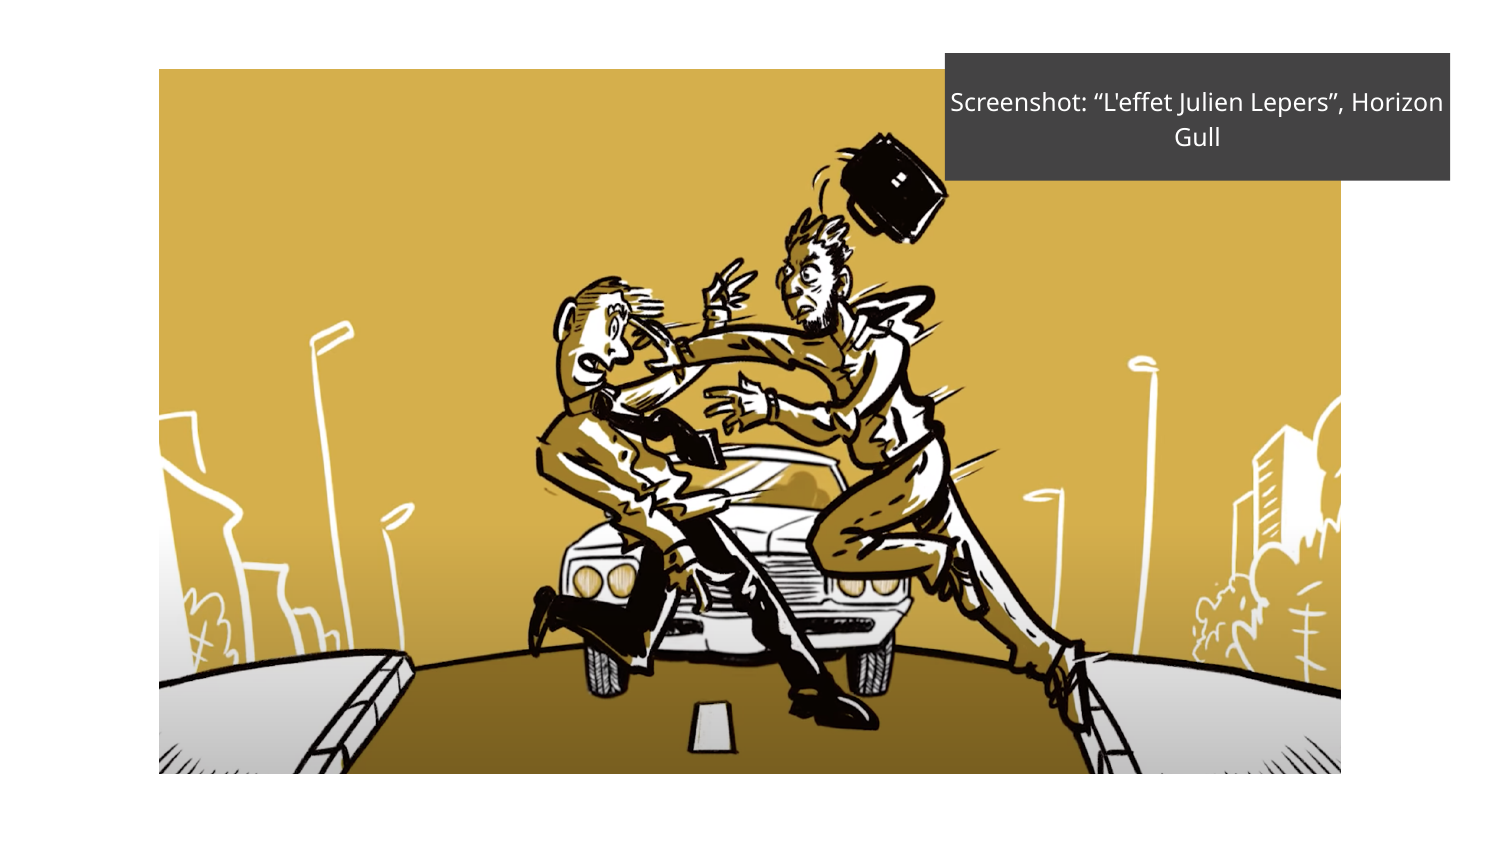

# Screenshot: “L'effet Julien Lepers”, Horizon Gull